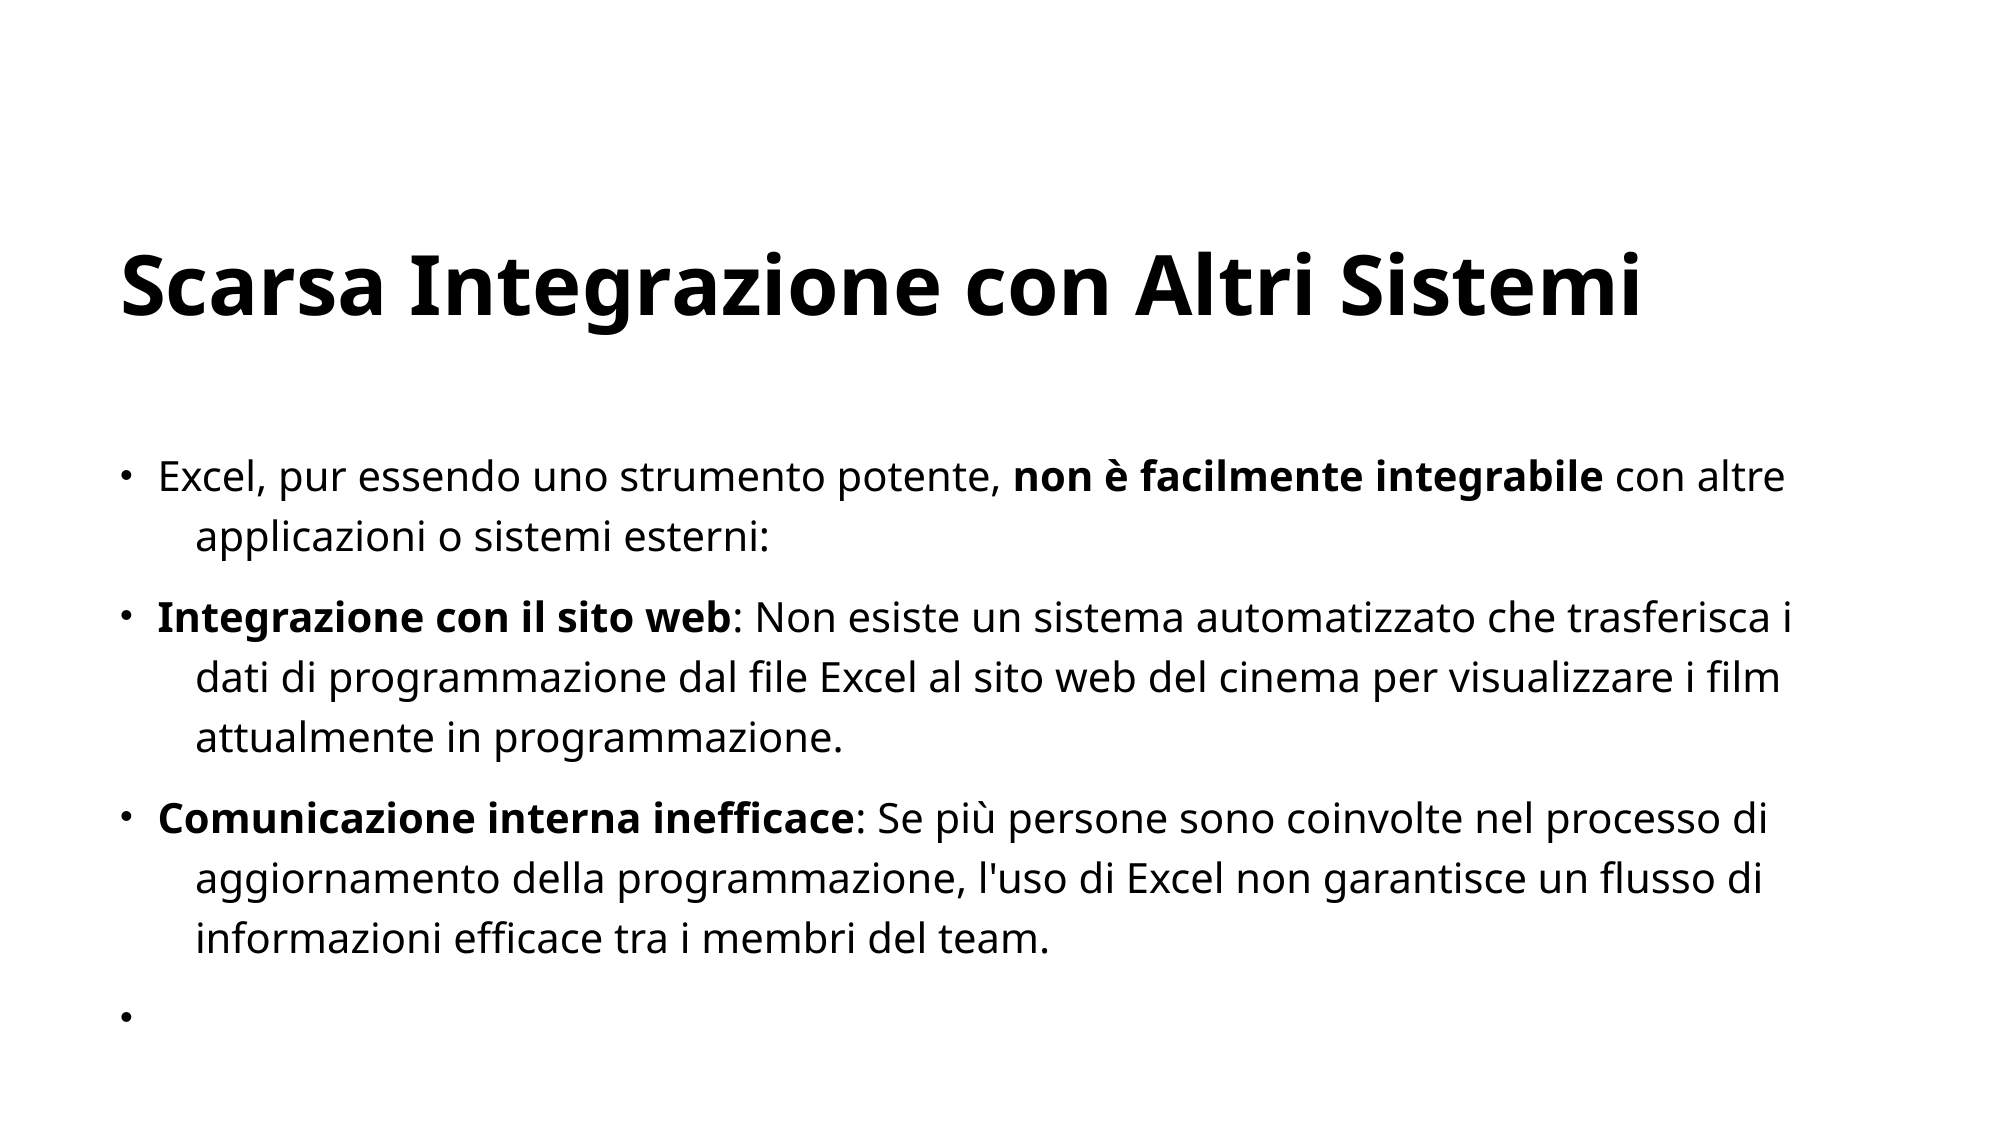

# Scarsa Integrazione con Altri Sistemi
Excel, pur essendo uno strumento potente, non è facilmente integrabile con altre applicazioni o sistemi esterni:
Integrazione con il sito web: Non esiste un sistema automatizzato che trasferisca i dati di programmazione dal file Excel al sito web del cinema per visualizzare i film attualmente in programmazione.
Comunicazione interna inefficace: Se più persone sono coinvolte nel processo di aggiornamento della programmazione, l'uso di Excel non garantisce un flusso di informazioni efficace tra i membri del team.